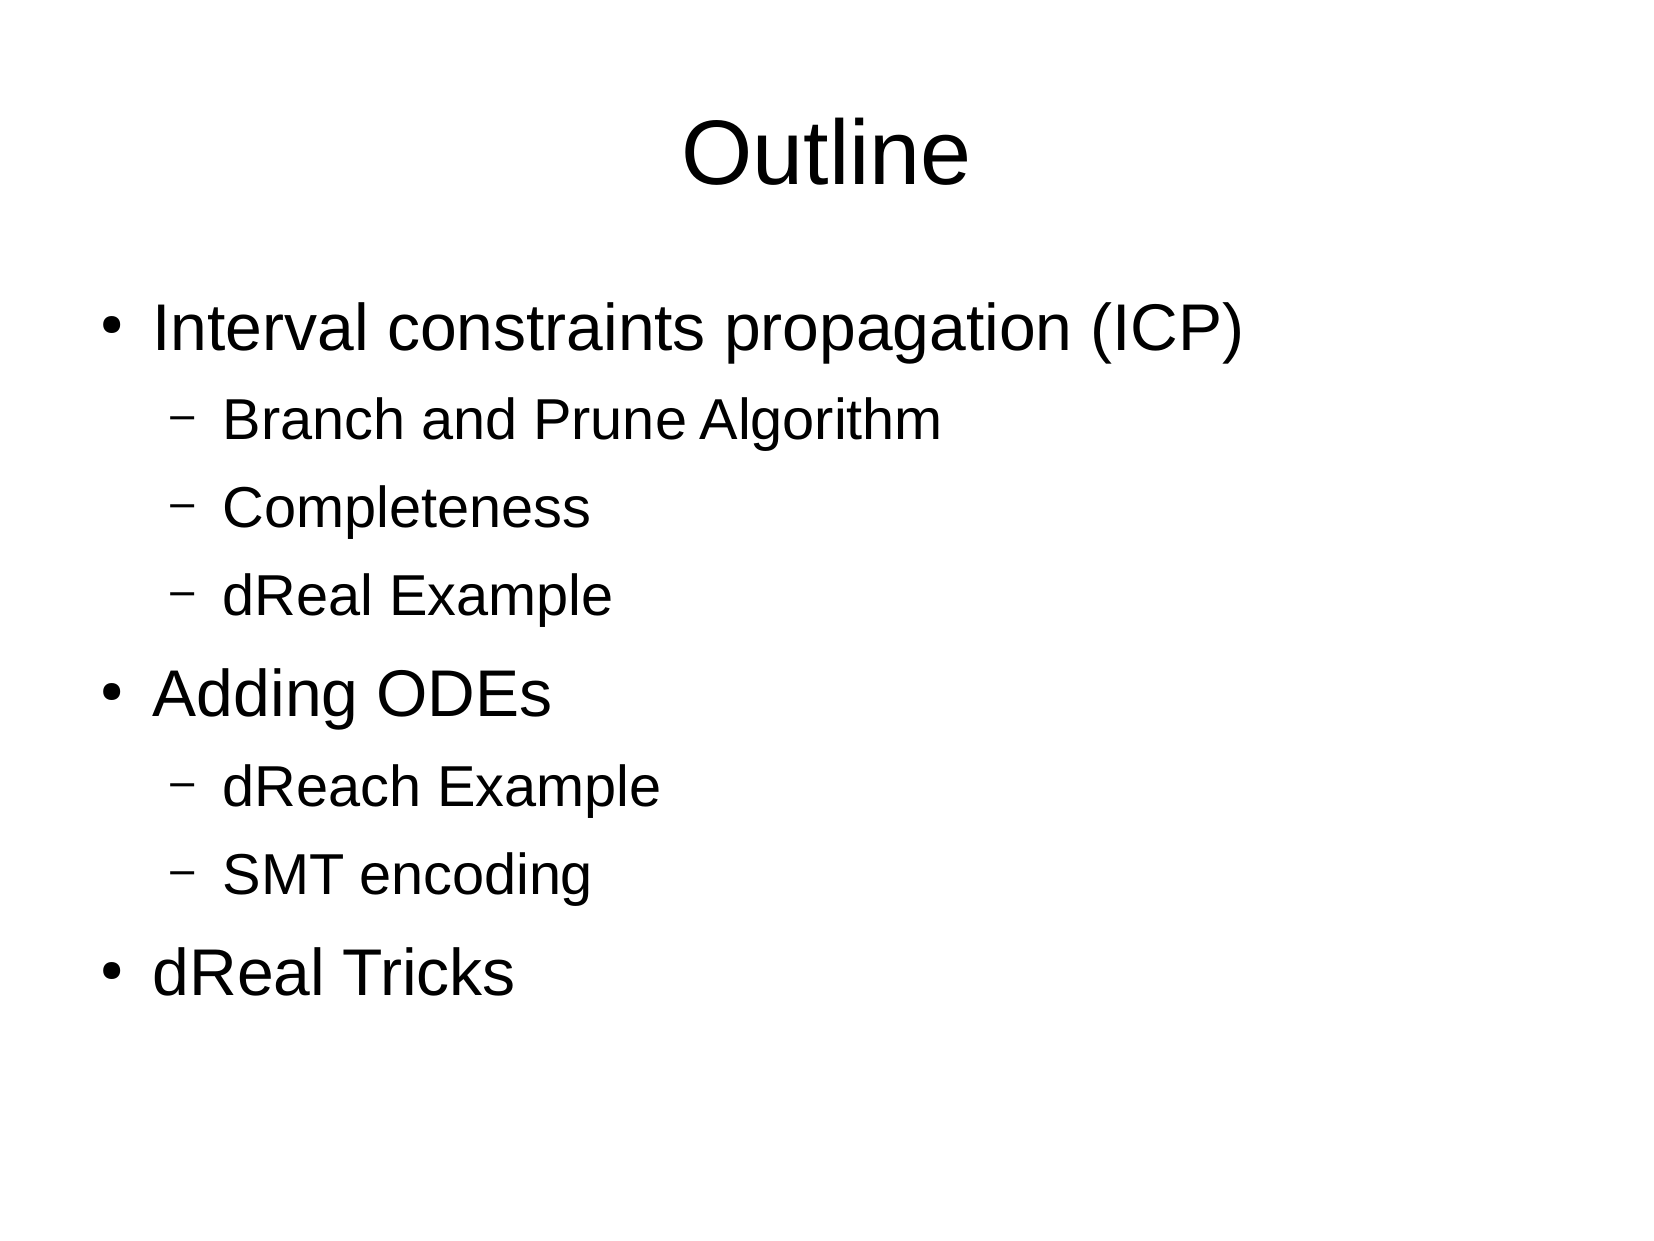

# Outline
Interval constraints propagation (ICP)
Branch and Prune Algorithm
Completeness
dReal Example
Adding ODEs
dReach Example
SMT encoding
dReal Tricks